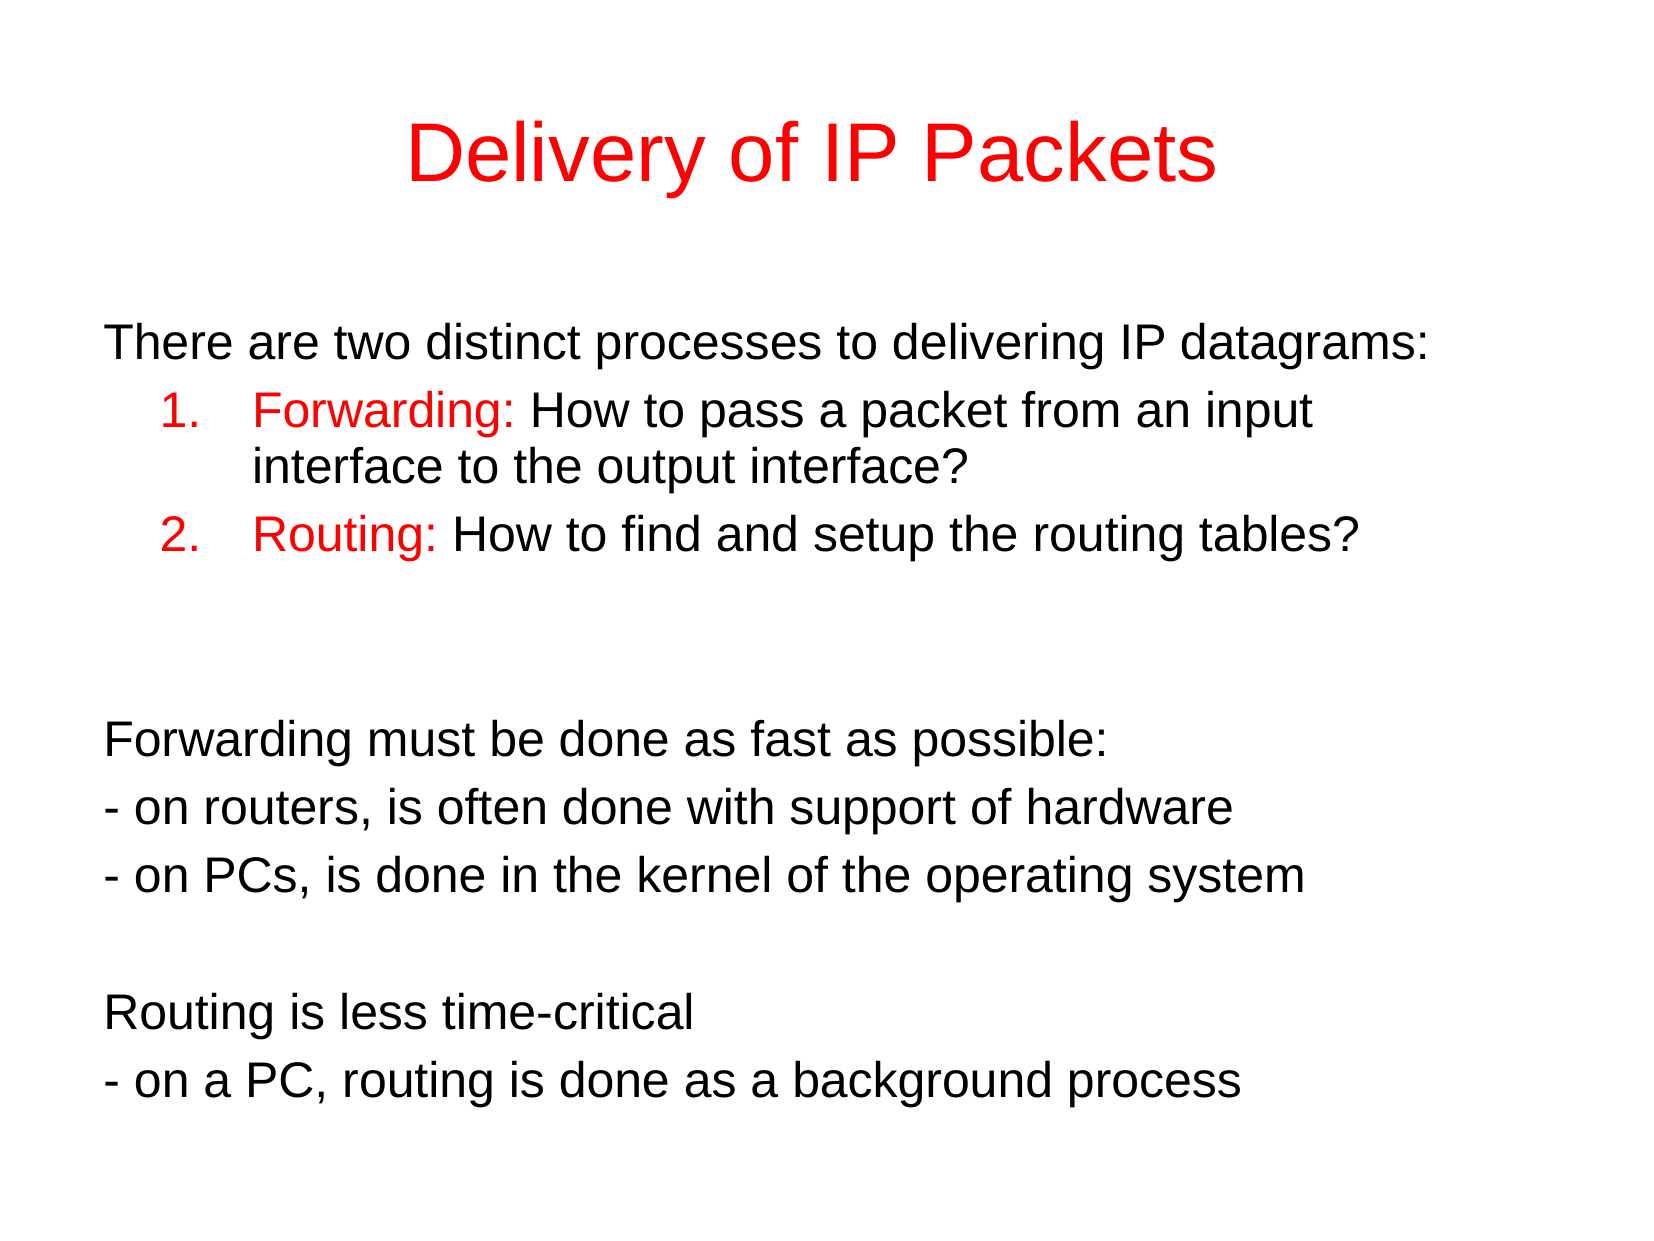

# Delivery of IP Packets
There are two distinct processes to delivering IP datagrams:
	1. 	Forwarding: How to pass a packet from an input 		interface to the output interface?
	2.	Routing: How to find and setup the routing tables?
Forwarding must be done as fast as possible:
- on routers, is often done with support of hardware
- on PCs, is done in the kernel of the operating system
Routing is less time-critical
- on a PC, routing is done as a background process